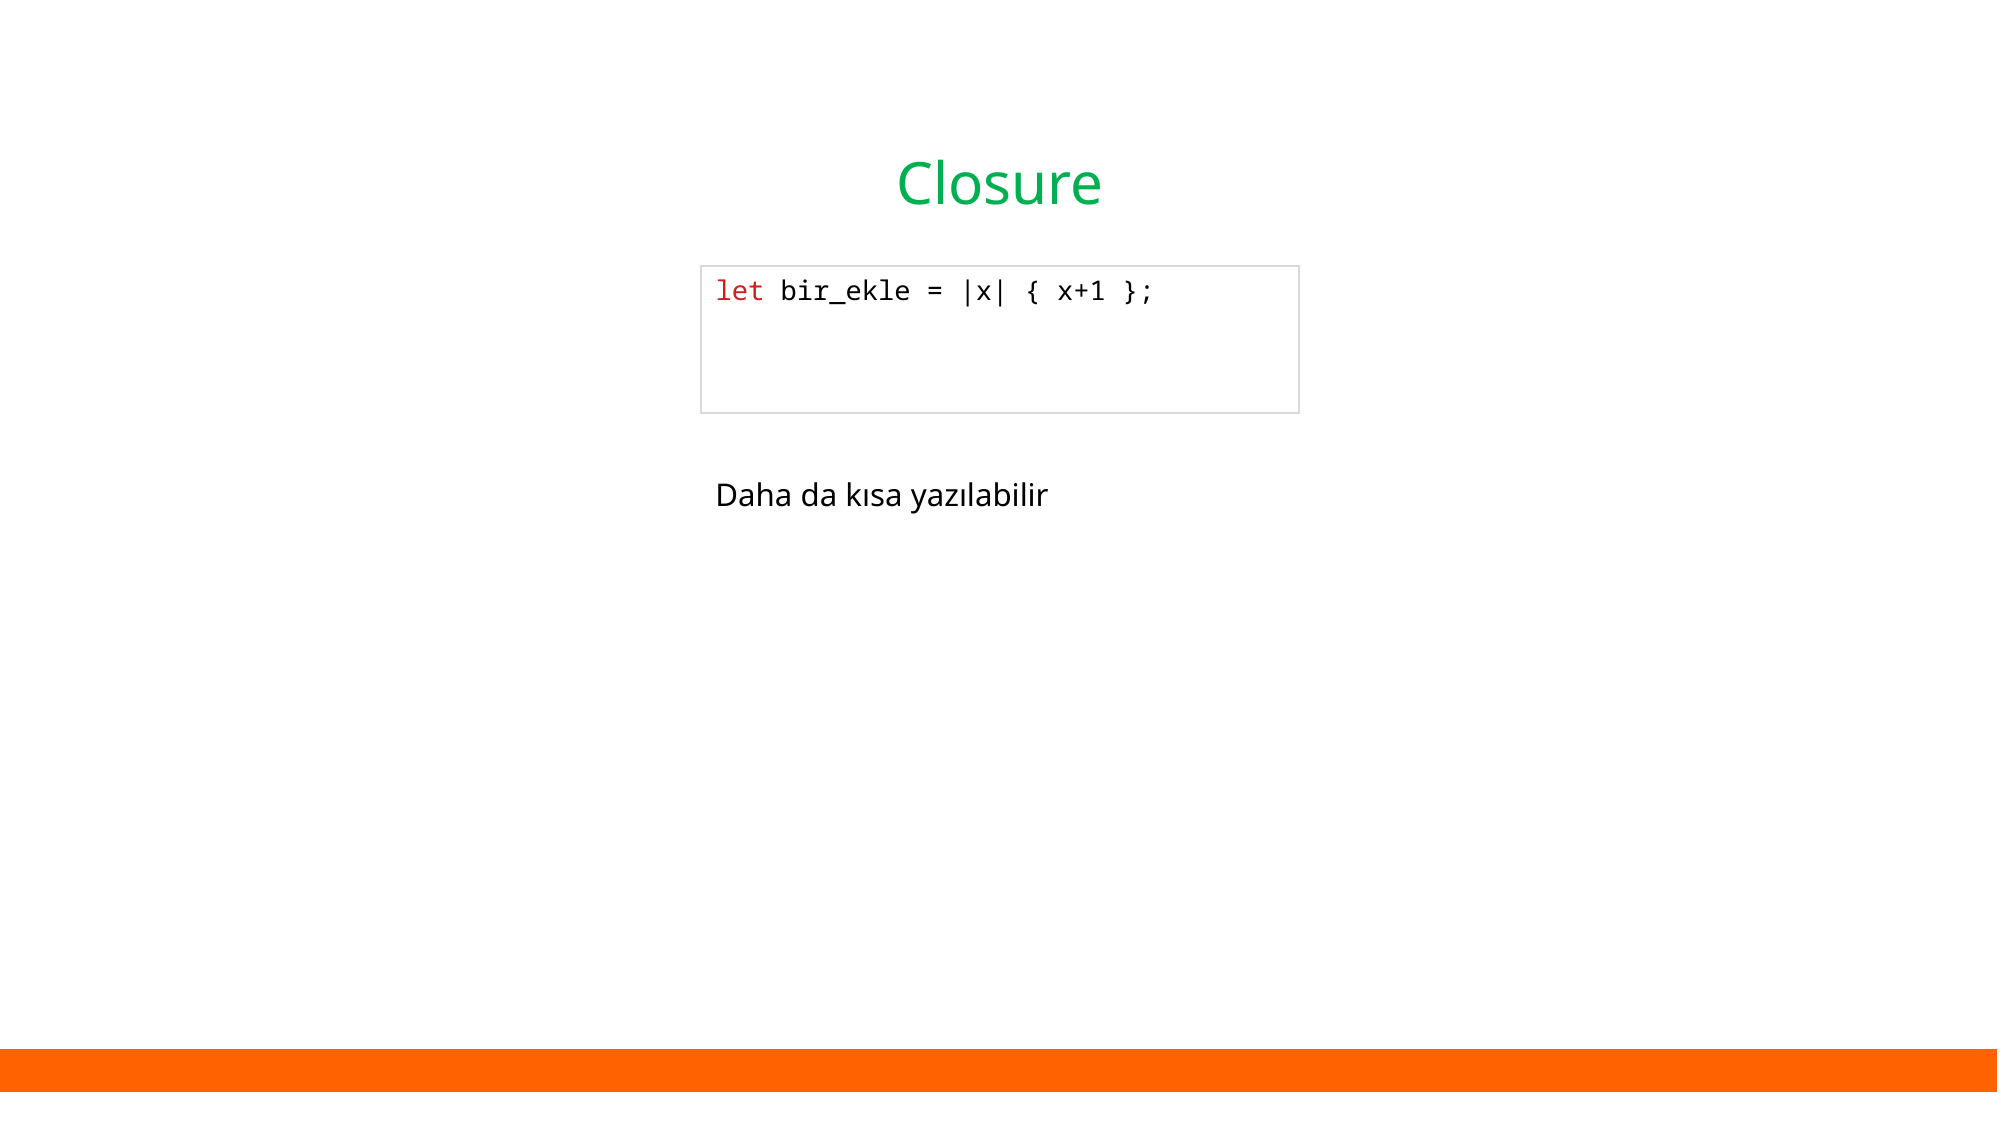

# Closure
let bir_ekle = |x| { x+1 };
Daha da kısa yazılabilir